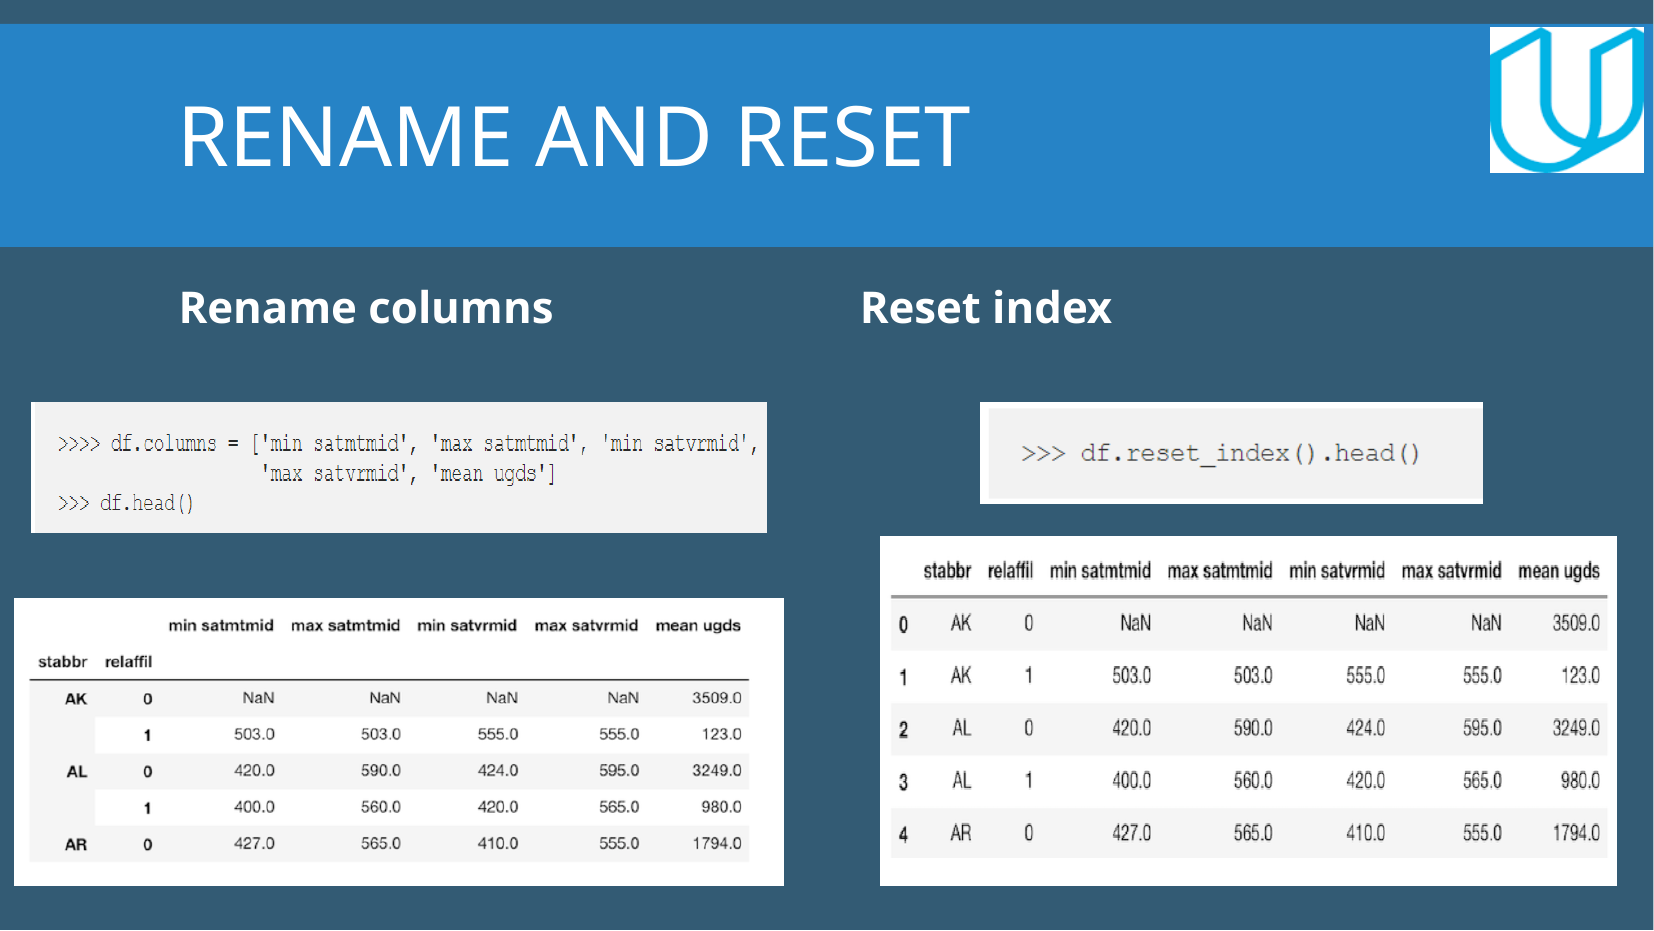

Rename and reset
Rename columns
Reset index